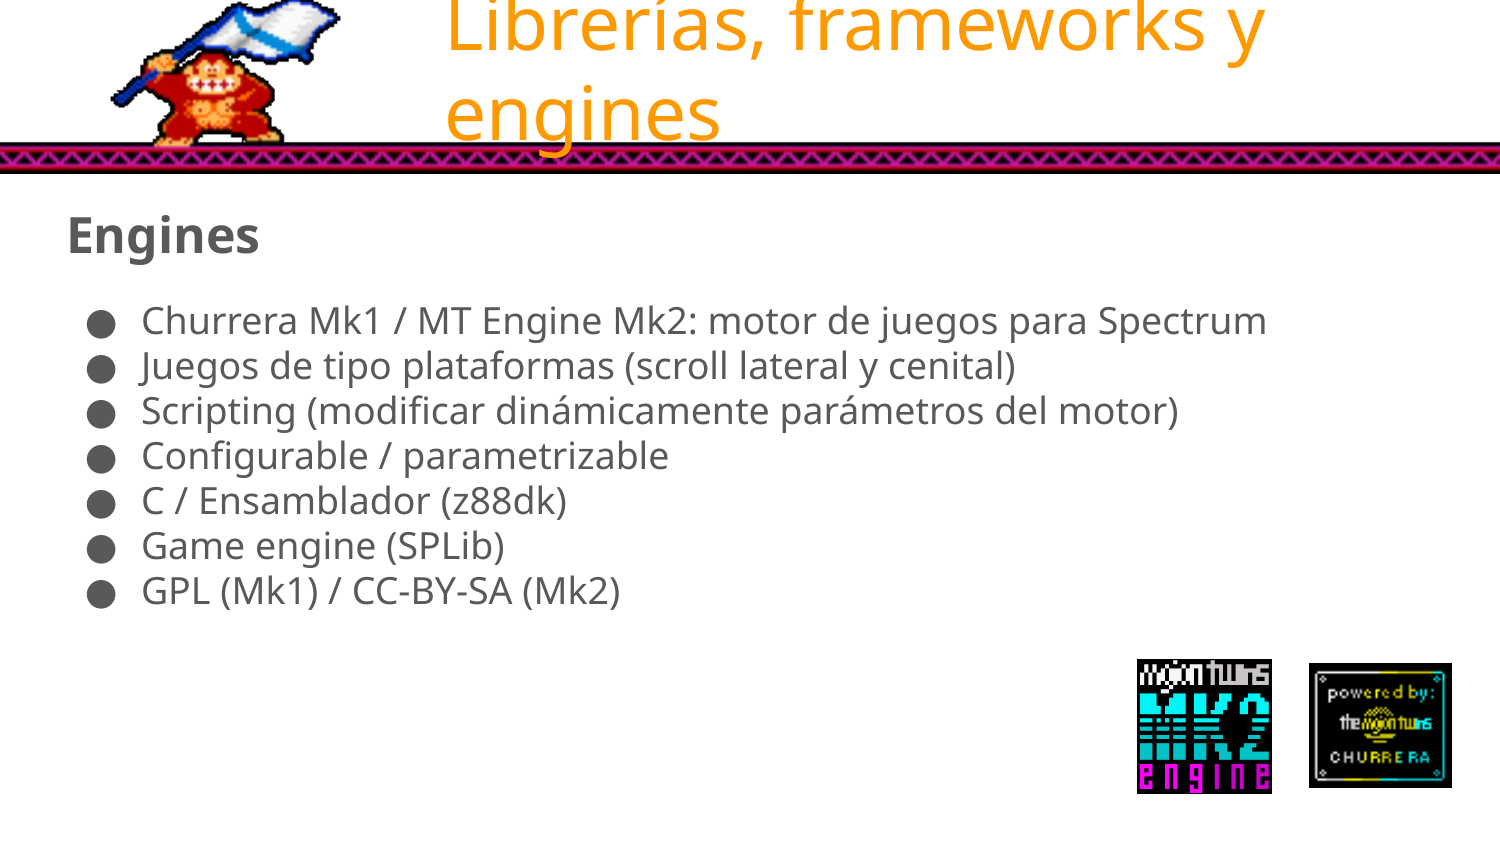

# Librerías, frameworks y engines
Engines
Churrera Mk1 / MT Engine Mk2: motor de juegos para Spectrum
Juegos de tipo plataformas (scroll lateral y cenital)
Scripting (modificar dinámicamente parámetros del motor)
Configurable / parametrizable
C / Ensamblador (z88dk)
Game engine (SPLib)
GPL (Mk1) / CC-BY-SA (Mk2)